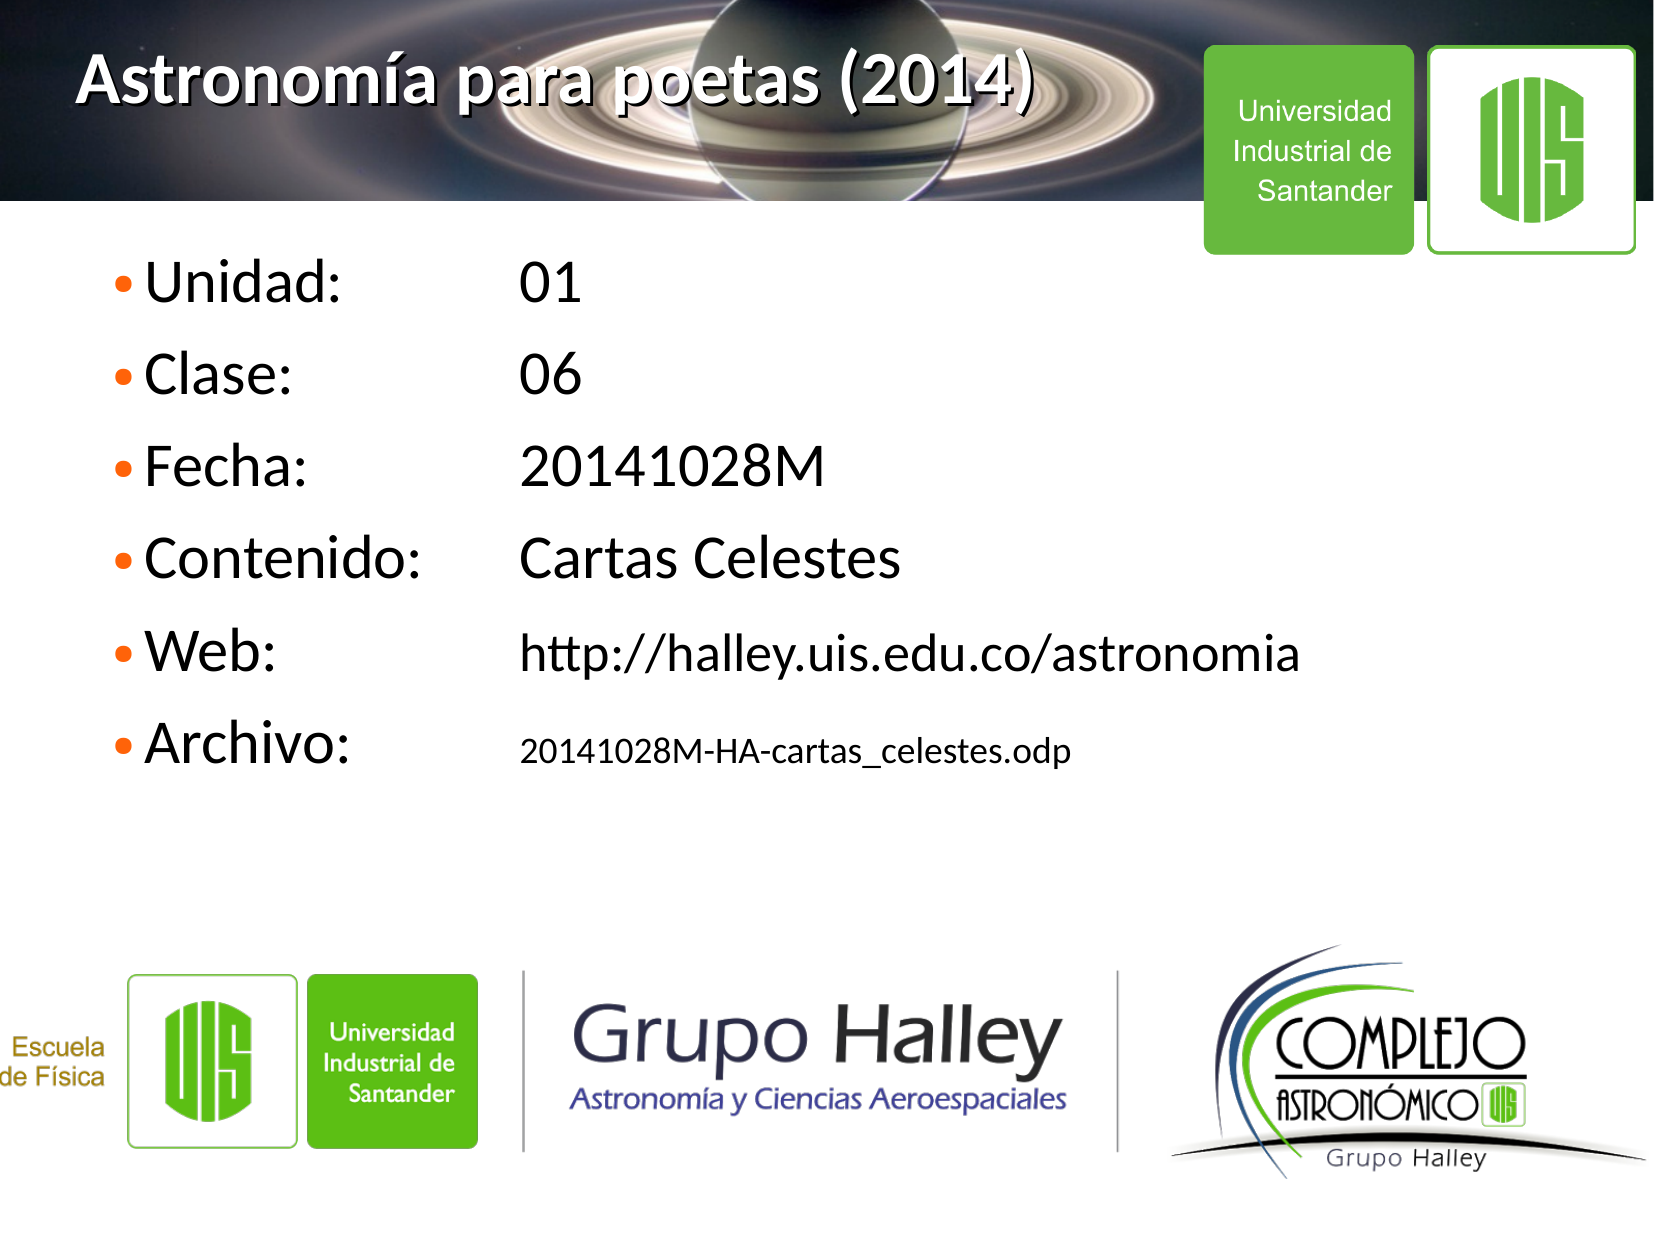

# Astronomía para poetas (2014)
Unidad:			01
Clase:				06
Fecha:			20141028M
Contenido:		Cartas Celestes
Web:				http://halley.uis.edu.co/astronomia
Archivo:			20141028M-HA-cartas_celestes.odp